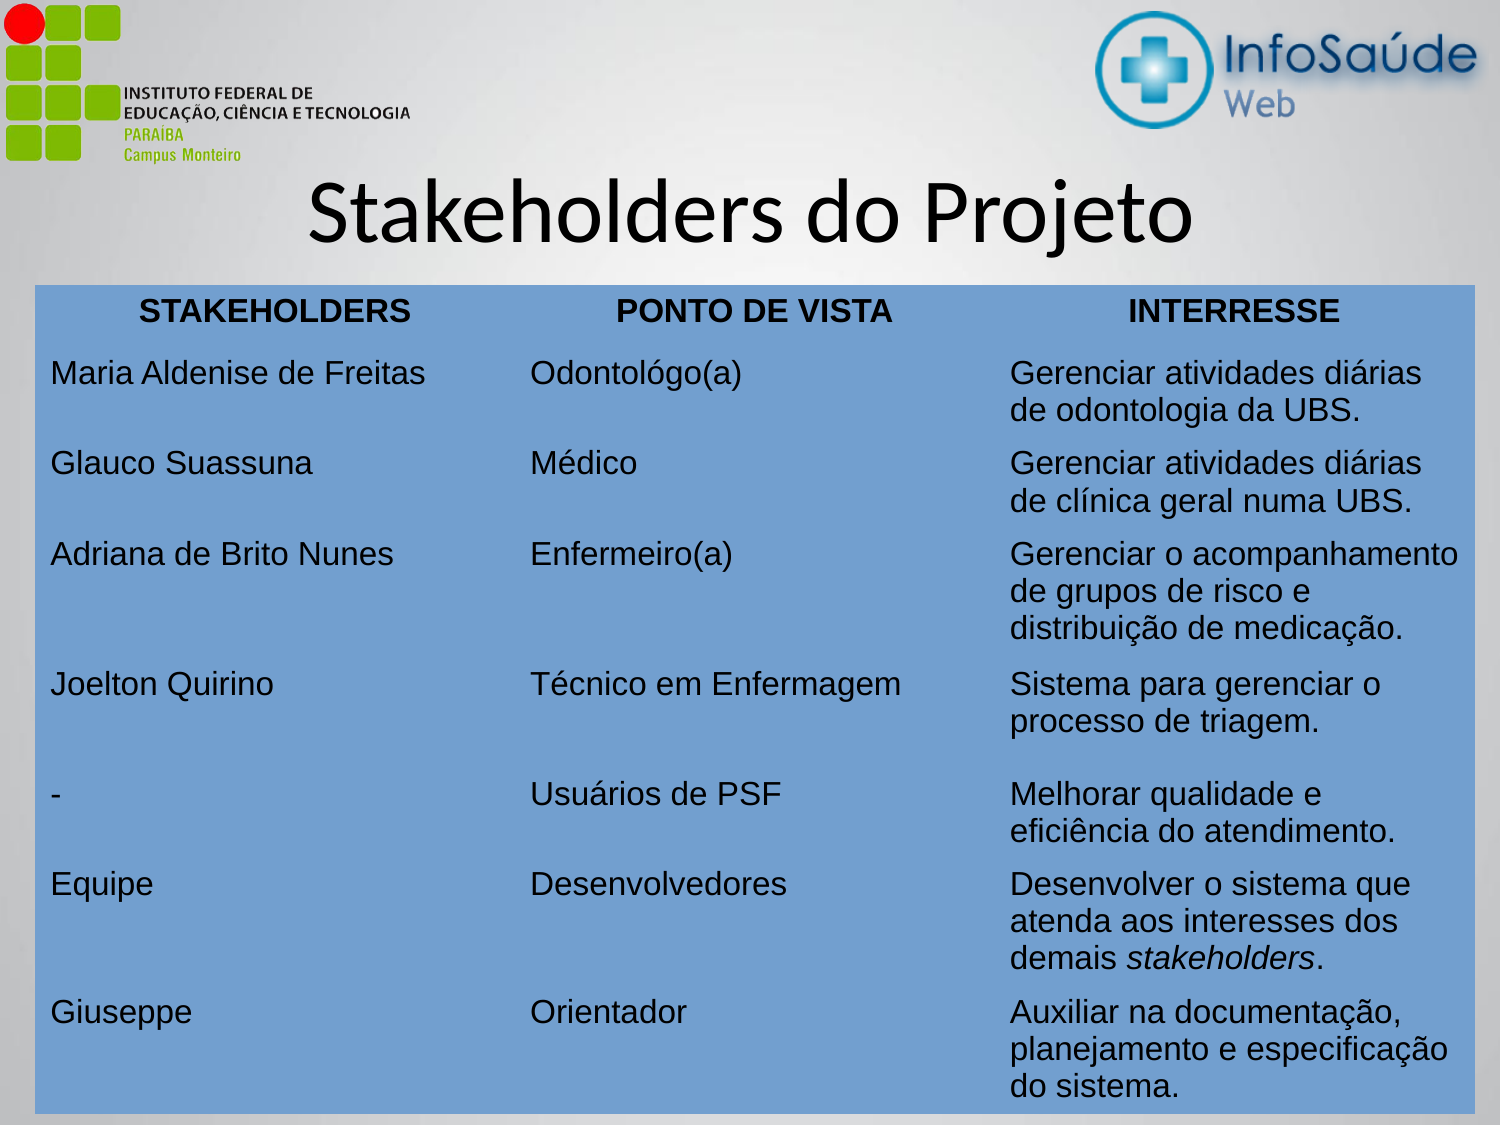

Stakeholders do Projeto
| STAKEHOLDERS | PONTO DE VISTA | INTERRESSE |
| --- | --- | --- |
| Maria Aldenise de Freitas | Odontológo(a) | Gerenciar atividades diárias de odontologia da UBS. |
| Glauco Suassuna | Médico | Gerenciar atividades diárias de clínica geral numa UBS. |
| Adriana de Brito Nunes | Enfermeiro(a) | Gerenciar o acompanhamento de grupos de risco e distribuição de medicação. |
| Joelton Quirino | Técnico em Enfermagem | Sistema para gerenciar o processo de triagem. |
| - | Usuários de PSF | Melhorar qualidade e eficiência do atendimento. |
| Equipe | Desenvolvedores | Desenvolver o sistema que atenda aos interesses dos demais stakeholders. |
| Giuseppe | Orientador | Auxiliar na documentação, planejamento e especificação do sistema. |